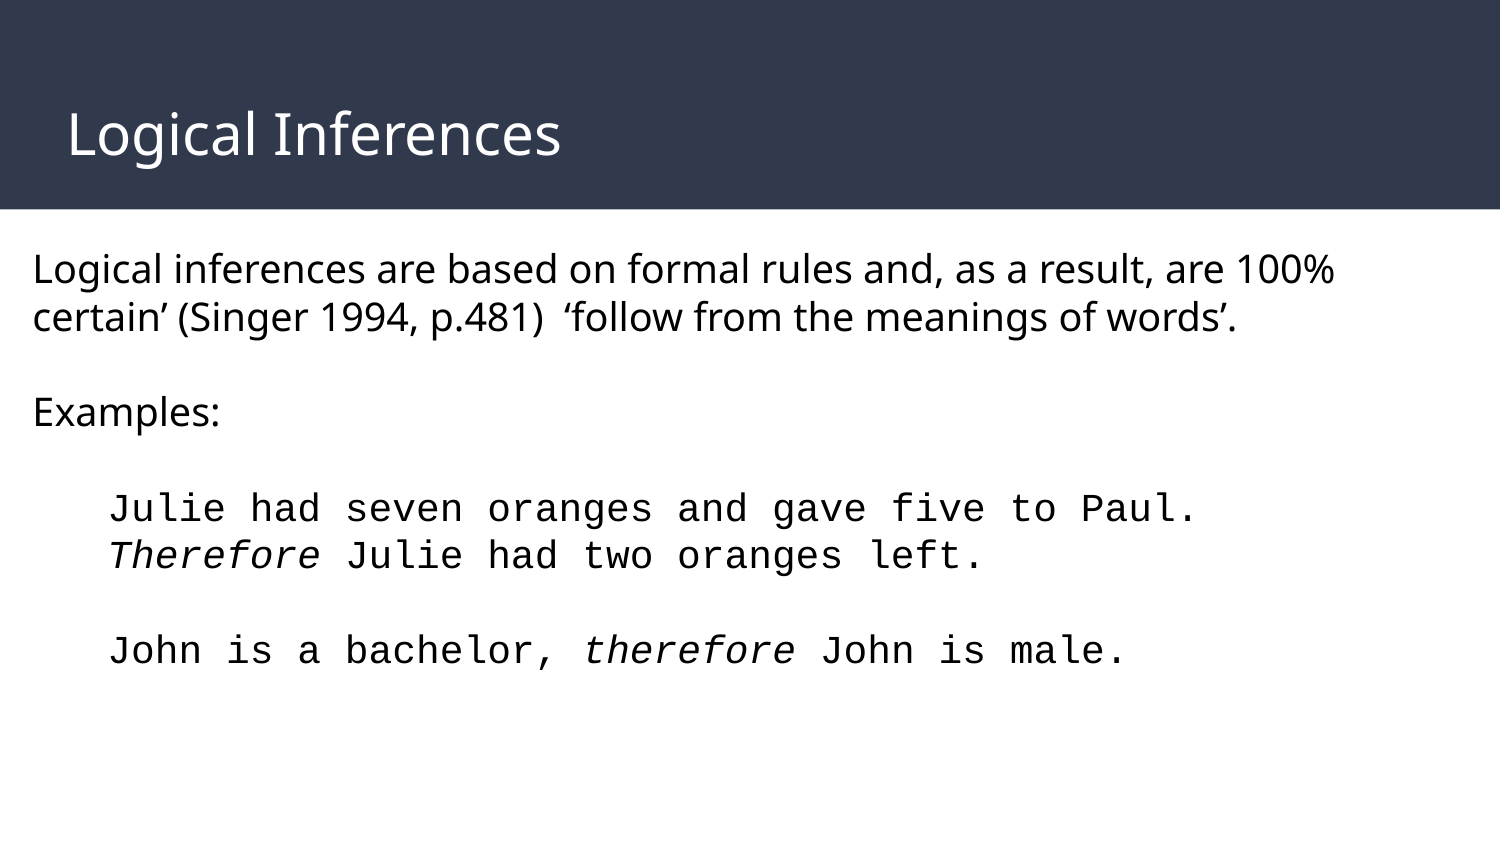

# Logical Inferences
Logical inferences are based on formal rules and, as a result, are 100% certain’ (Singer 1994, p.481) ‘follow from the meanings of words’.
Examples:
Julie had seven oranges and gave five to Paul.
Therefore Julie had two oranges left.
John is a bachelor, therefore John is male.